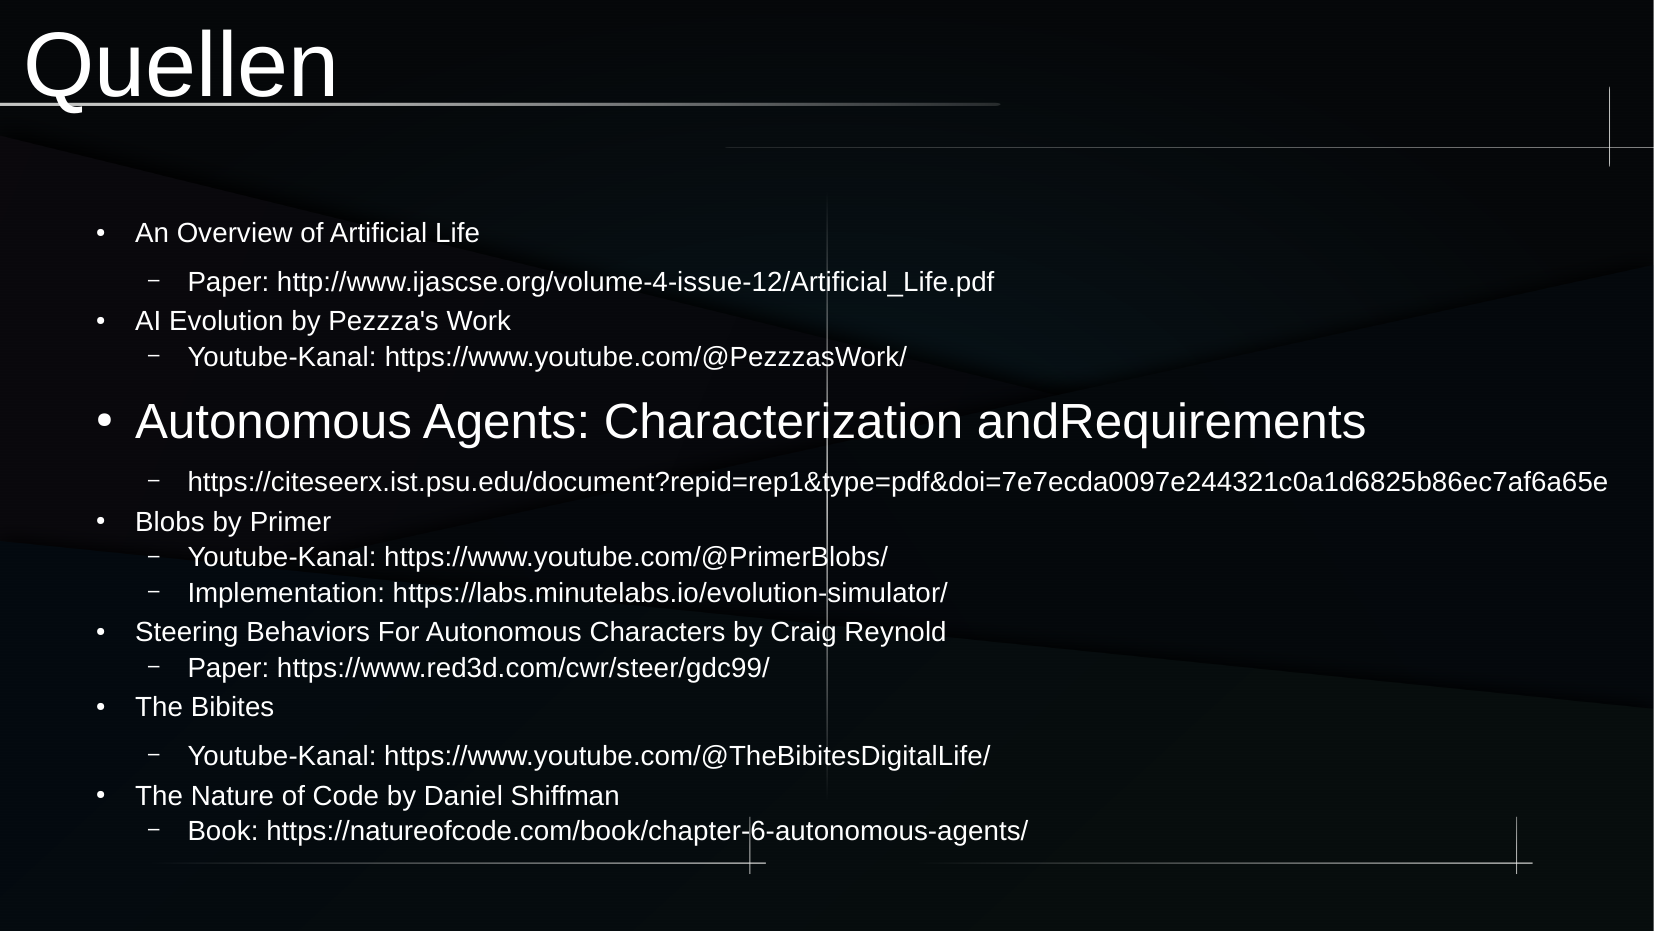

# Quellen
An Overview of Artificial Life
Paper: http://www.ijascse.org/volume-4-issue-12/Artificial_Life.pdf
AI Evolution by Pezzza's Work
Youtube-Kanal: https://www.youtube.com/@PezzzasWork/
Autonomous Agents: Characterization andRequirements
https://citeseerx.ist.psu.edu/document?repid=rep1&type=pdf&doi=7e7ecda0097e244321c0a1d6825b86ec7af6a65e
Blobs by Primer
Youtube-Kanal: https://www.youtube.com/@PrimerBlobs/
Implementation: https://labs.minutelabs.io/evolution-simulator/
Steering Behaviors For Autonomous Characters by Craig Reynold
Paper: https://www.red3d.com/cwr/steer/gdc99/
The Bibites
Youtube-Kanal: https://www.youtube.com/@TheBibitesDigitalLife/
The Nature of Code by Daniel Shiffman
Book: https://natureofcode.com/book/chapter-6-autonomous-agents/